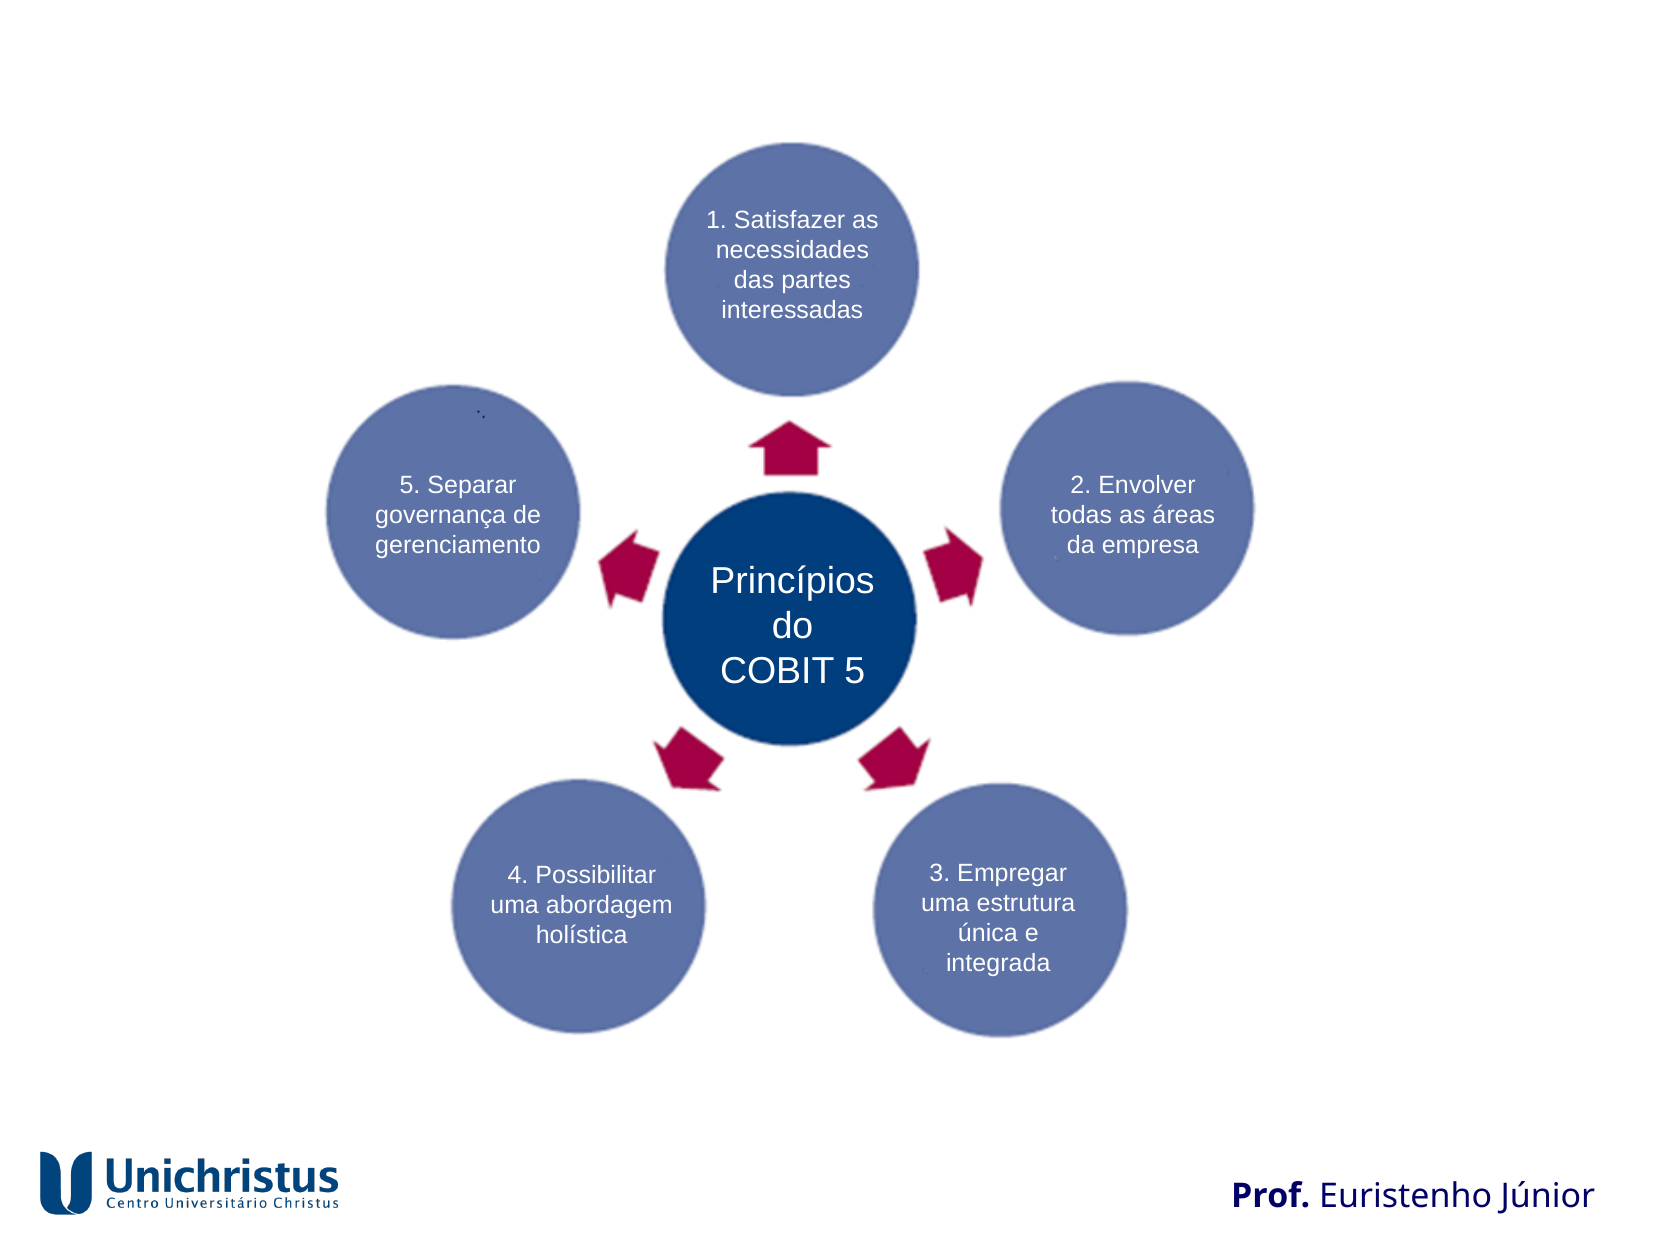

1. Satisfazer as necessidades das partes interessadas
5. Separar governança de gerenciamento
2. Envolver todas as áreas da empresa
Princípios do
COBIT 5
3. Empregar uma estrutura única e integrada
4. Possibilitar uma abordagem holística
Prof. Euristenho Júnior